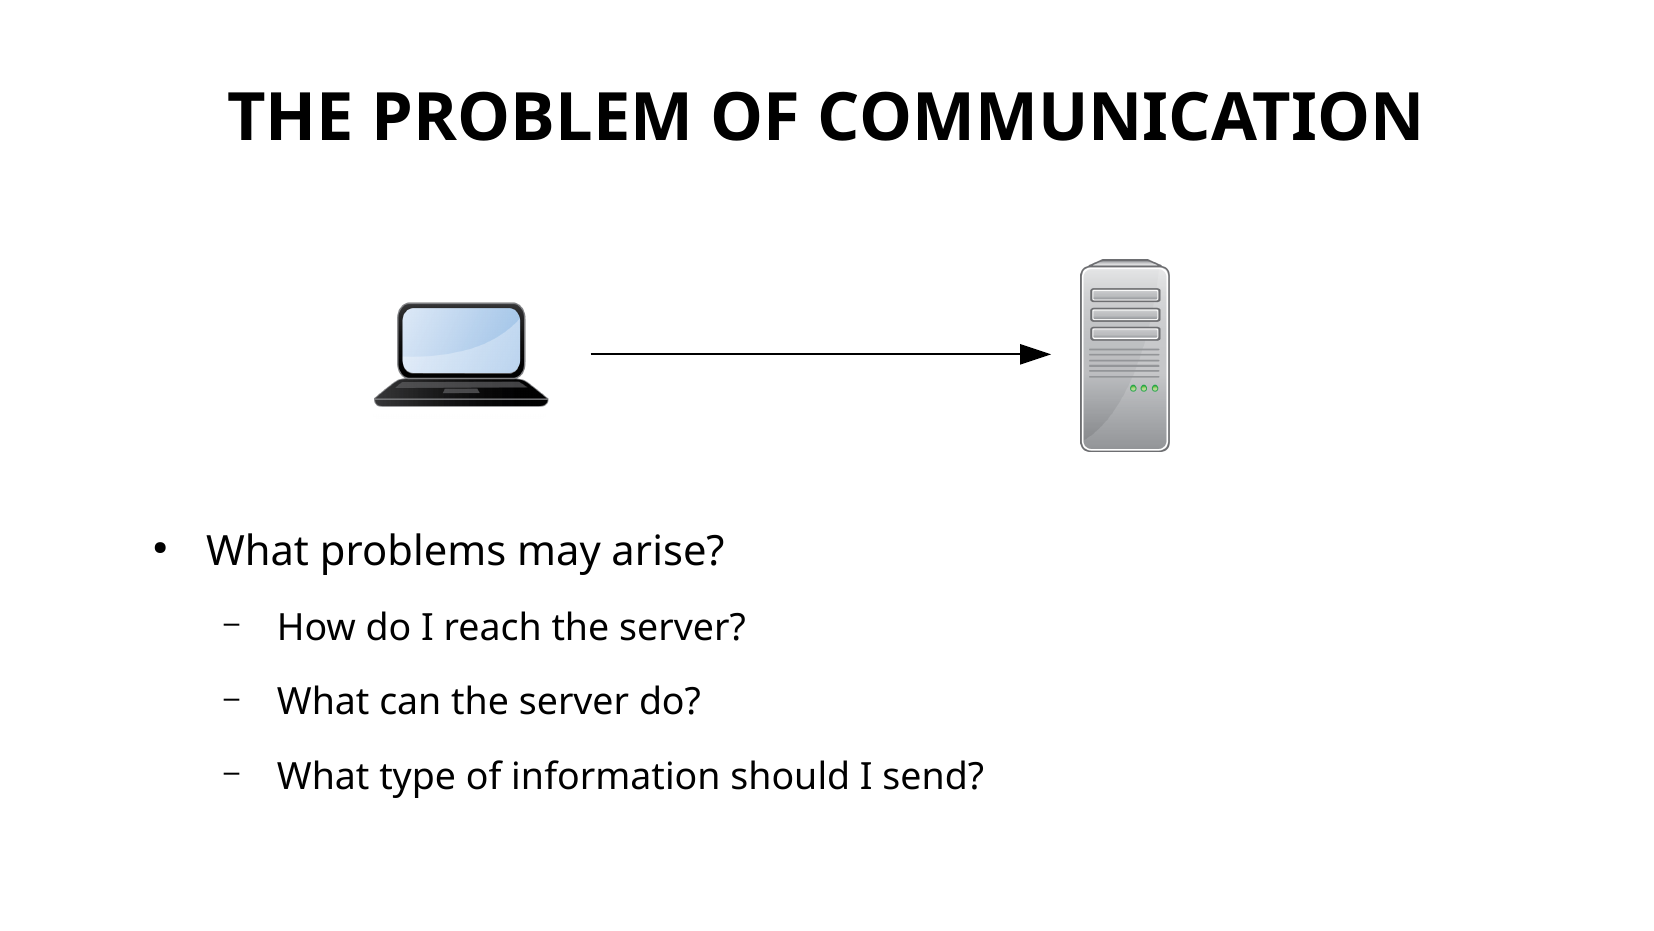

# THE PROBLEM OF COMMUNICATION
What problems may arise?
How do I reach the server?
What can the server do?
What type of information should I send?